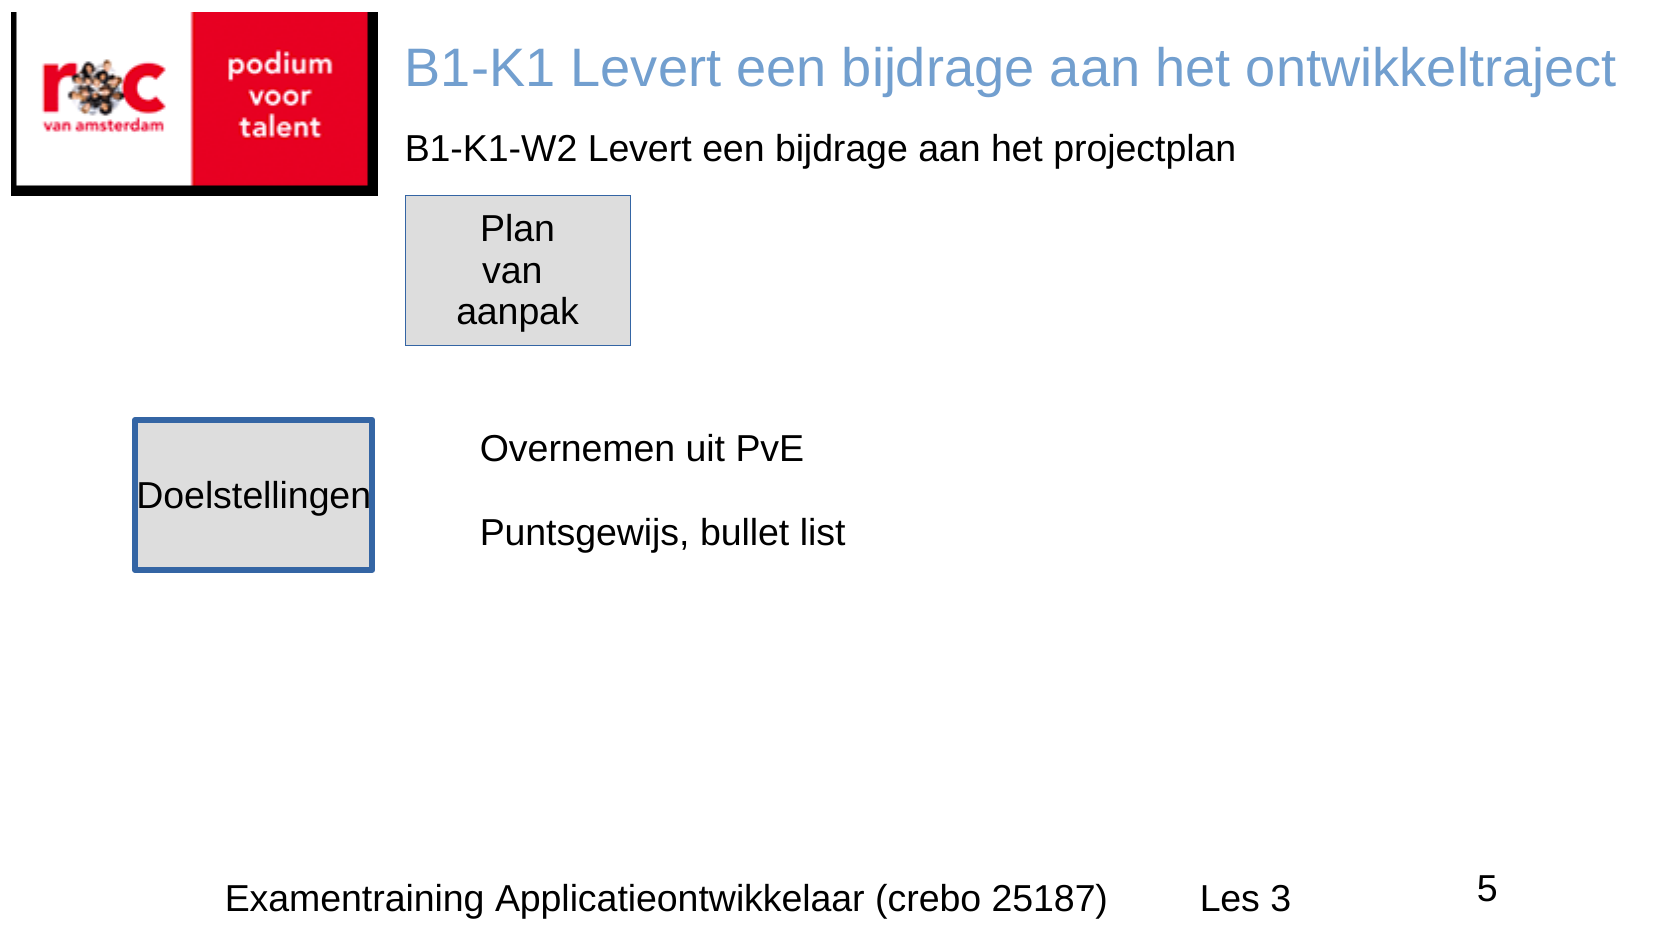

B1-K1 Levert een bijdrage aan het ontwikkeltraject
B1-K1-W2 Levert een bijdrage aan het projectplan
Plan
van
aanpak
Doelstellingen
Overnemen uit PvE
Puntsgewijs, bullet list
Examentraining Applicatieontwikkelaar (crebo 25187)
Les 3